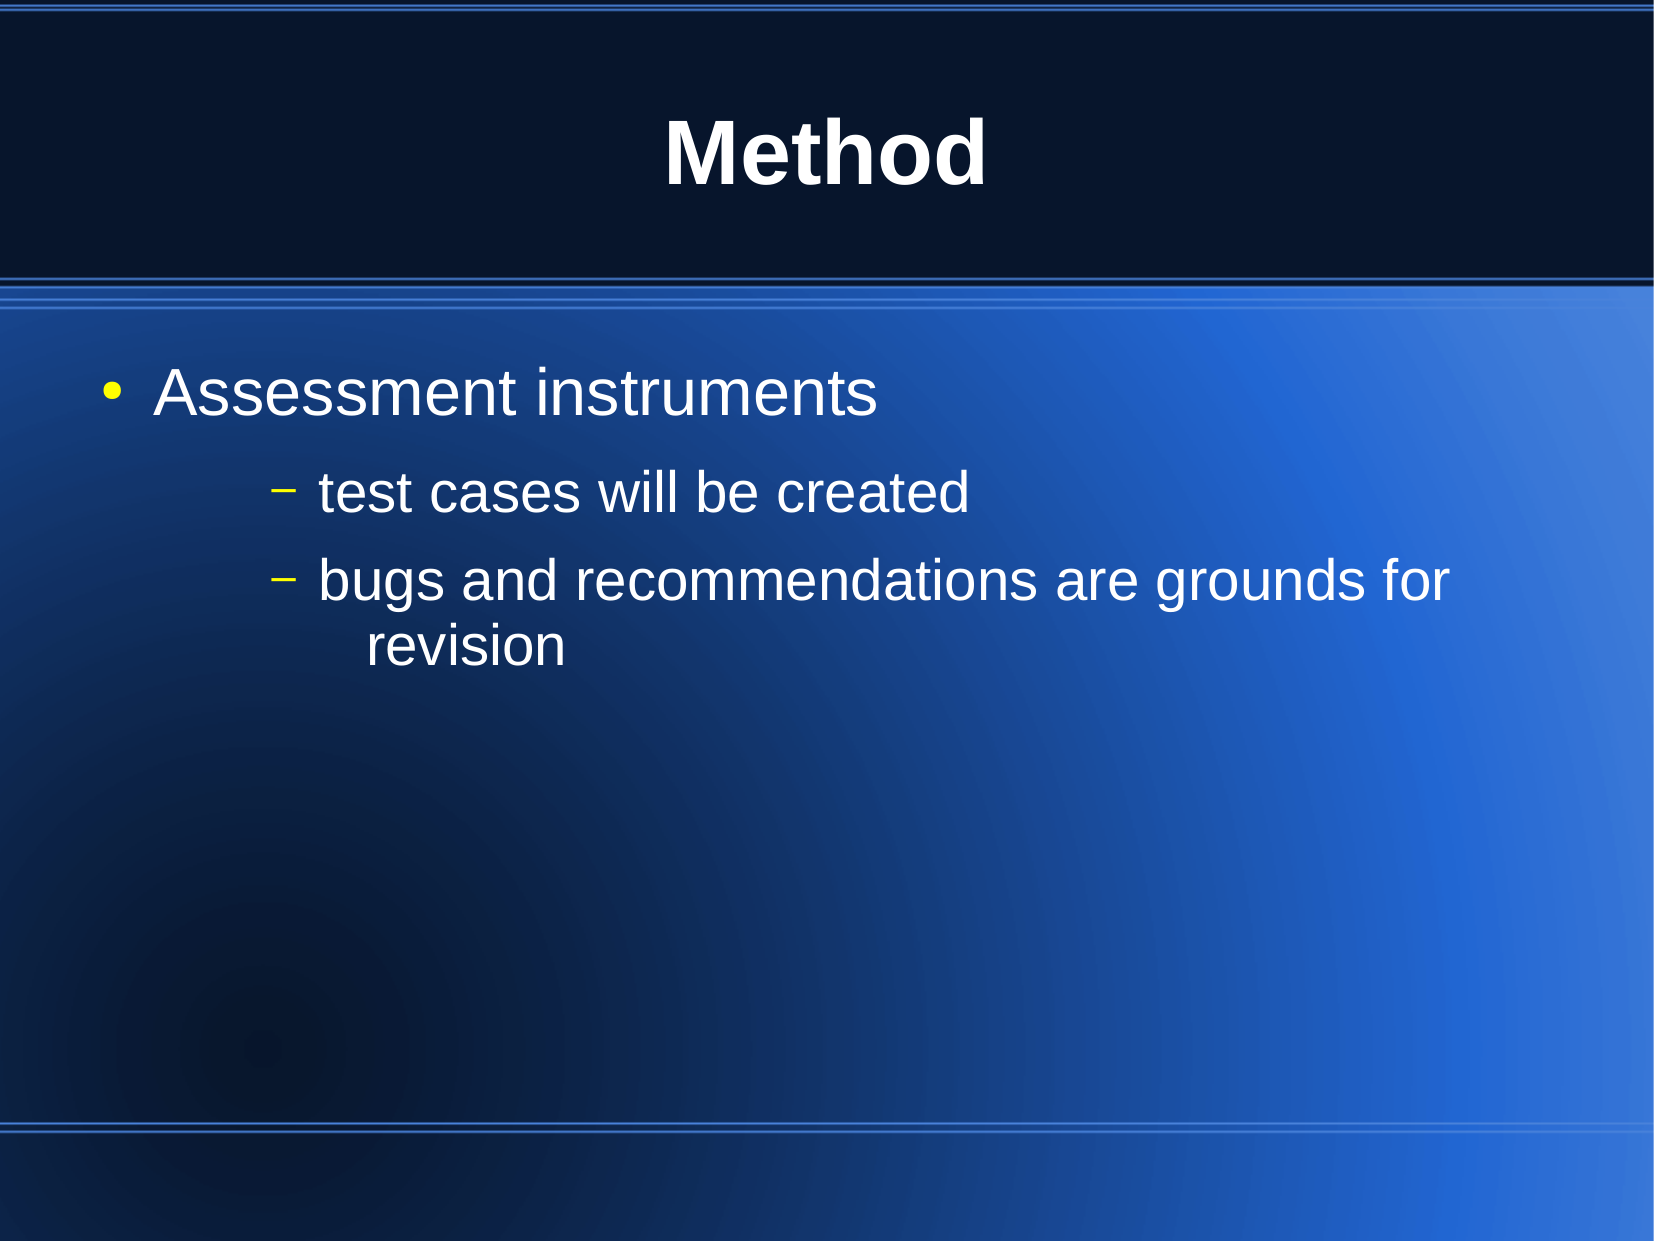

# Method
Assessment instruments
test cases will be created
bugs and recommendations are grounds for revision